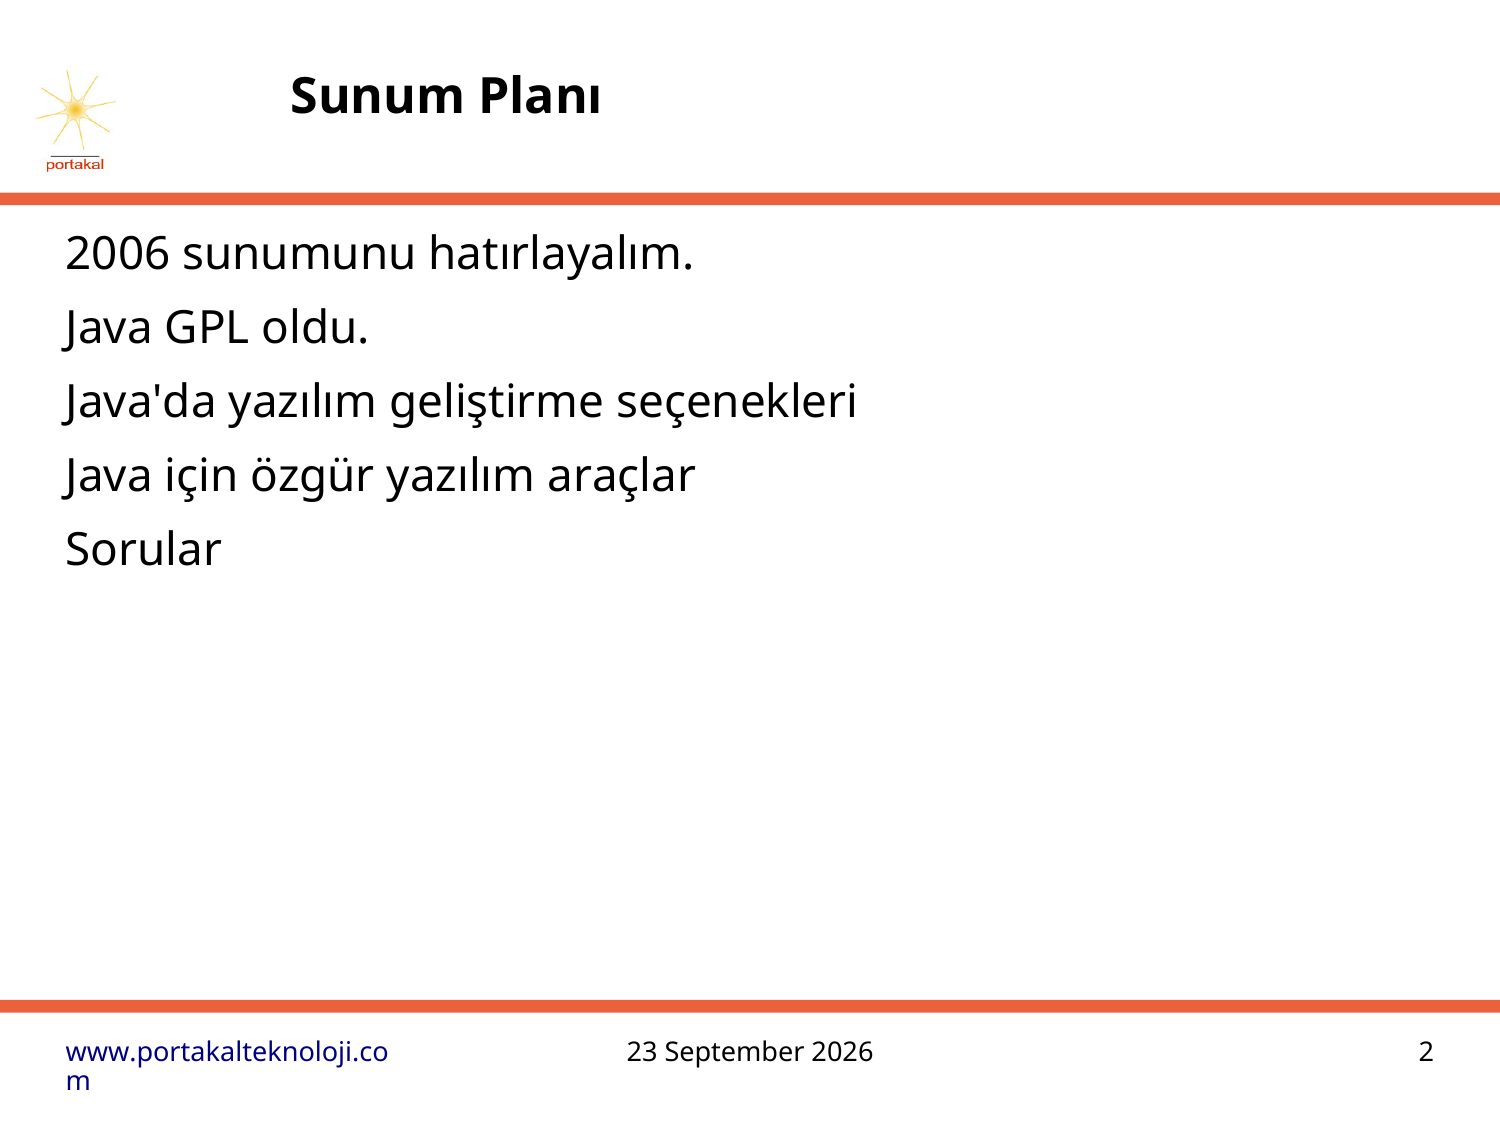

# Sunum Planı
2006 sunumunu hatırlayalım.
Java GPL oldu.
Java'da yazılım geliştirme seçenekleri
Java için özgür yazılım araçlar
Sorular